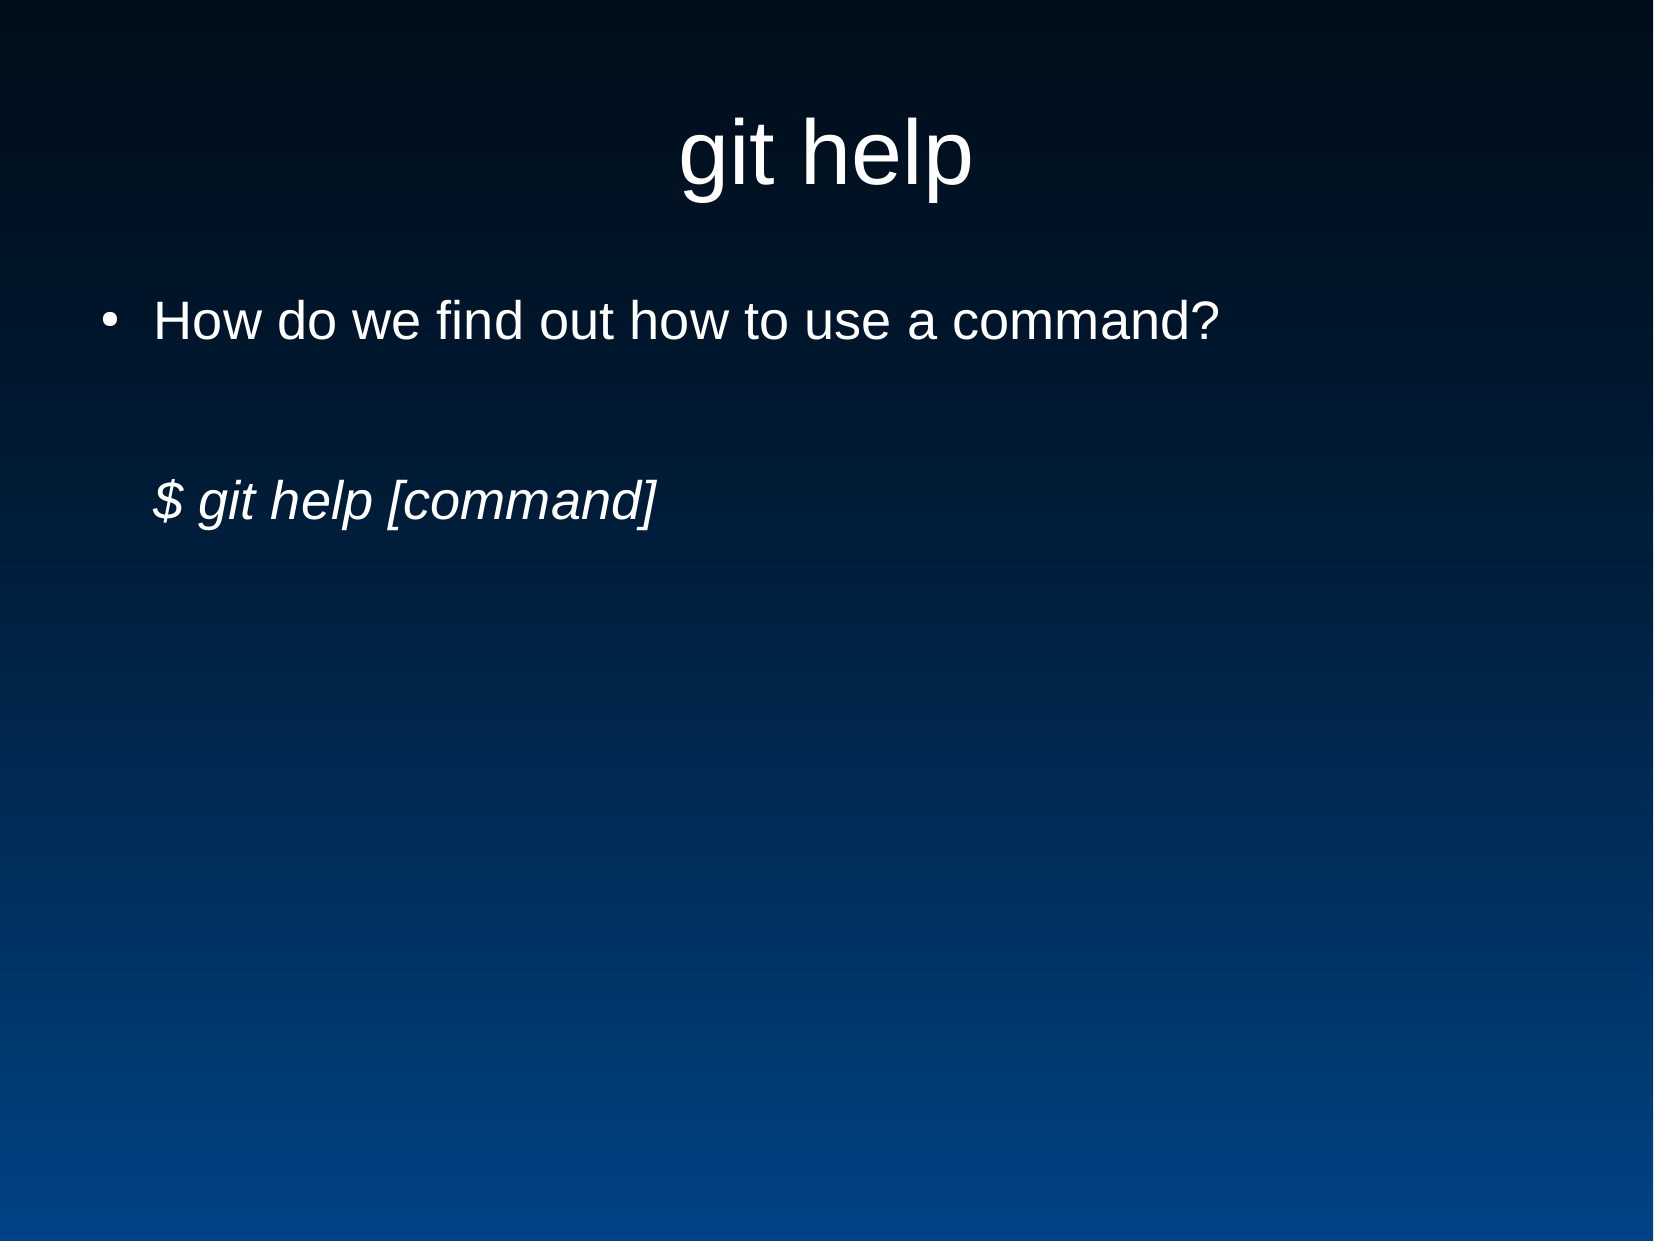

# git help
How do we find out how to use a command?
$ git help [command]